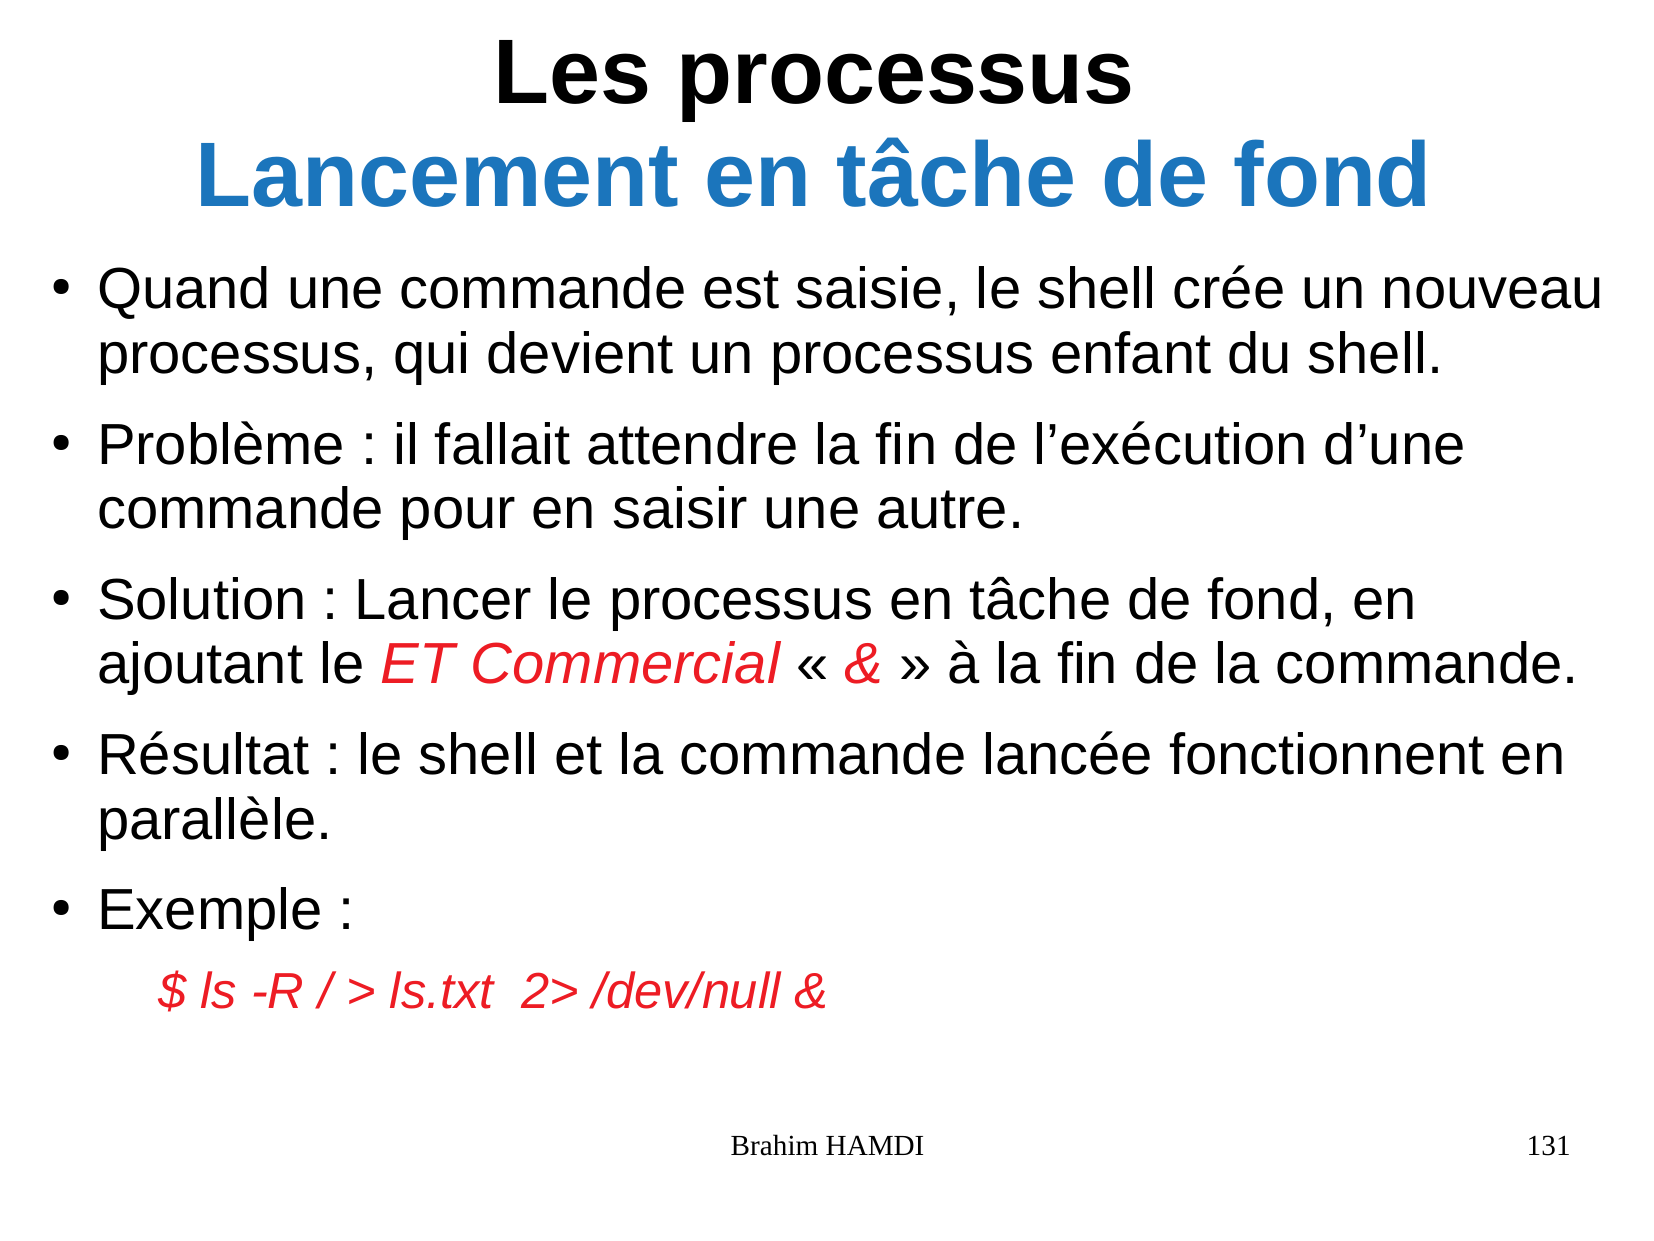

# Les processus Lancement en tâche de fond
Quand une commande est saisie, le shell crée un nouveau processus, qui devient un processus enfant du shell.
Problème : il fallait attendre la fin de l’exécution d’une commande pour en saisir une autre.
Solution : Lancer le processus en tâche de fond, en ajoutant le ET Commercial « & » à la fin de la commande.
Résultat : le shell et la commande lancée fonctionnent en parallèle.
Exemple :
$ ls -R / > ls.txt 2> /dev/null &
Brahim HAMDI
131